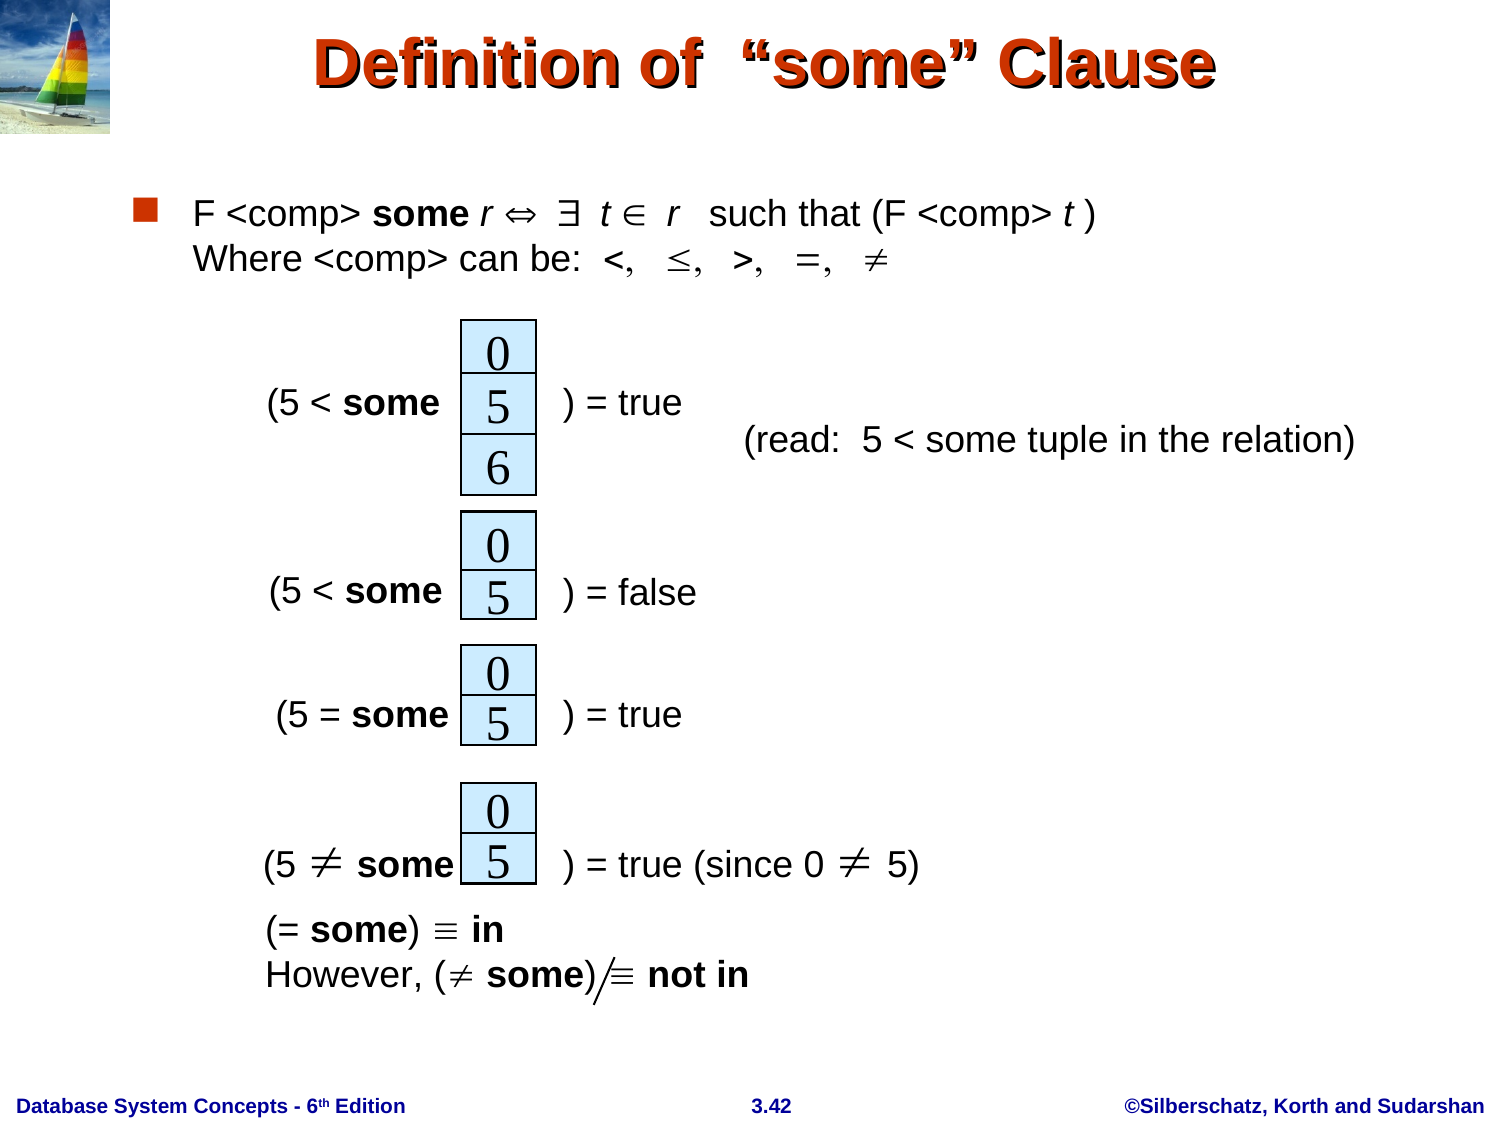

# Definition of “some” Clause
F <comp> some r t r such that (F <comp> t )
Where <comp> can be:     
0
5
6
(5 < some
) = true
(read: 5 < some tuple in the relation)
0
(5 < some
) = false
5
0
) = true
(5 = some
5
0
(5  some
) = true (since 0  5)
5
(= some)  in
However, ( some)  not in